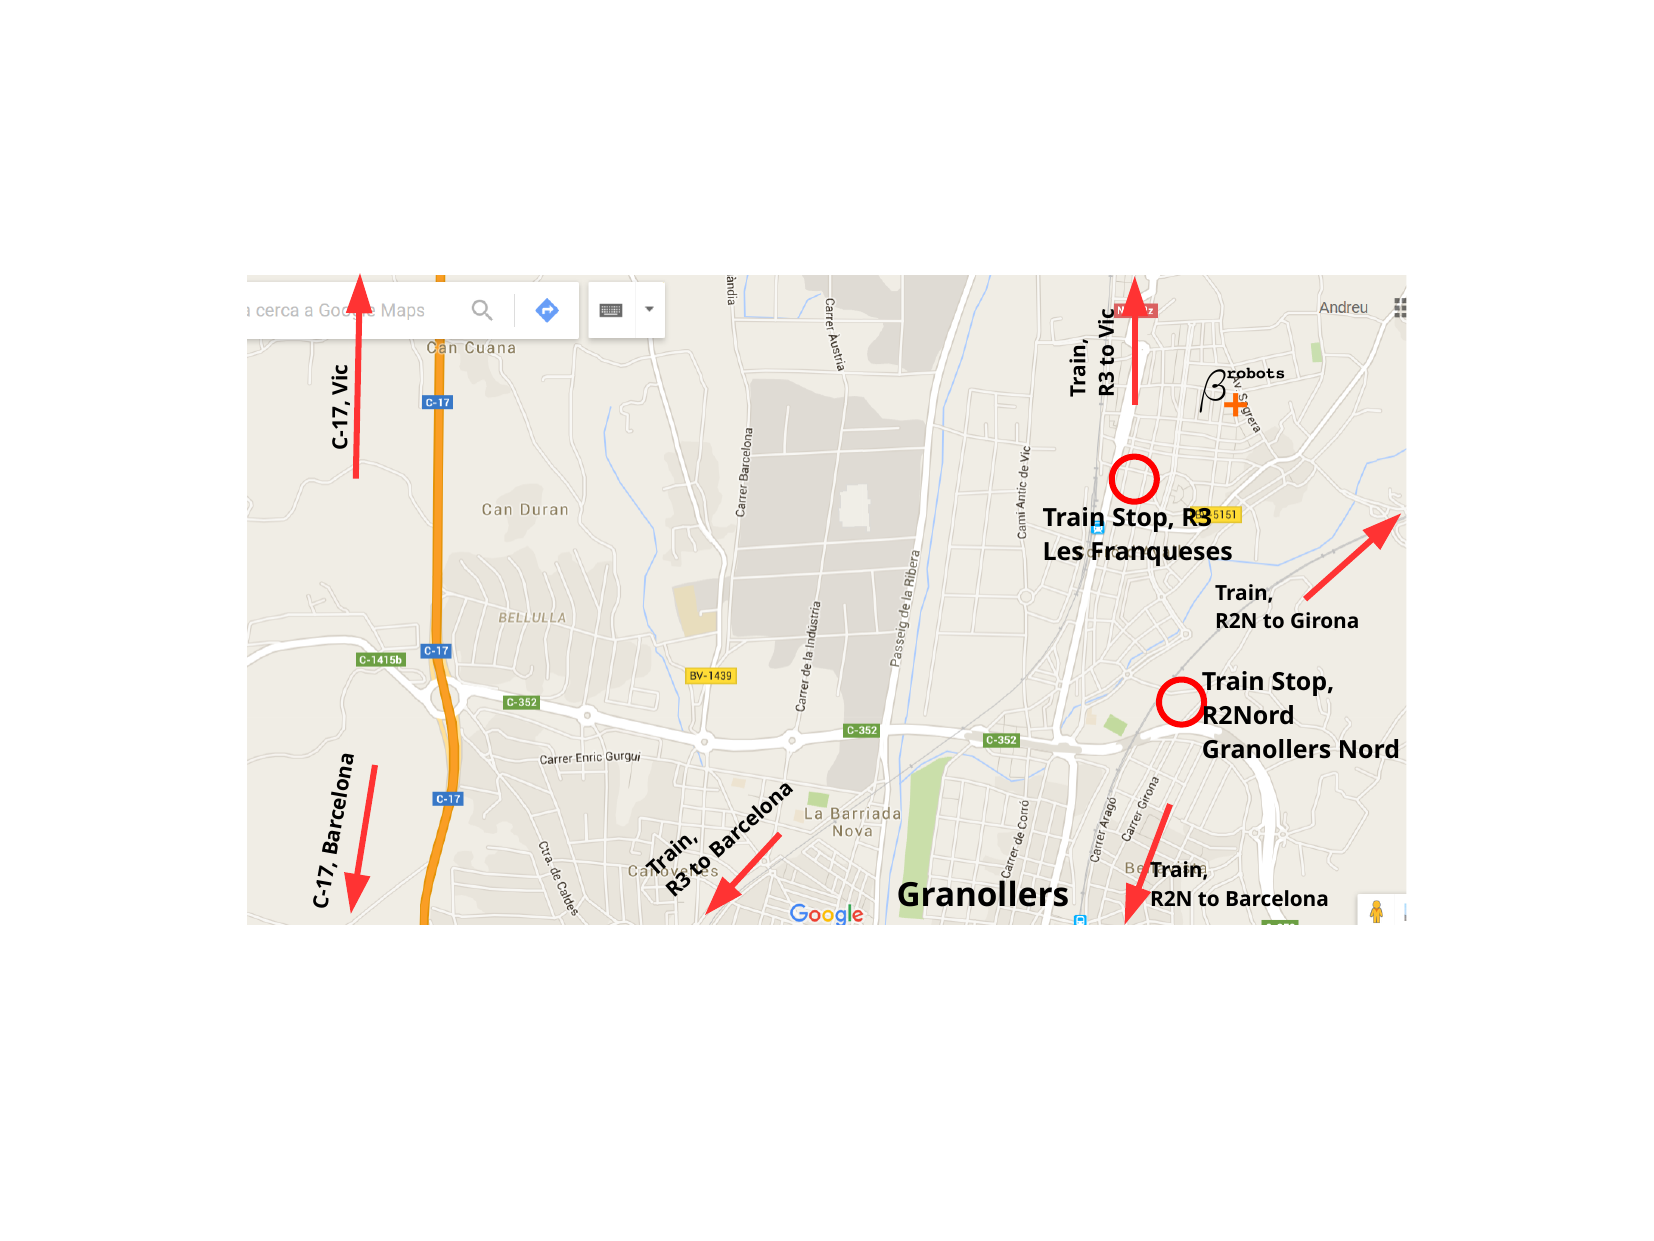

Train,
R3 to Vic
+
C-17, Vic
Train Stop, R3
Les Franqueses
Train,
R2N to Girona
Train Stop,
R2Nord
Granollers Nord
Train,
R3 to Barcelona
C-17, Barcelona
Train,
R2N to Barcelona
Granollers